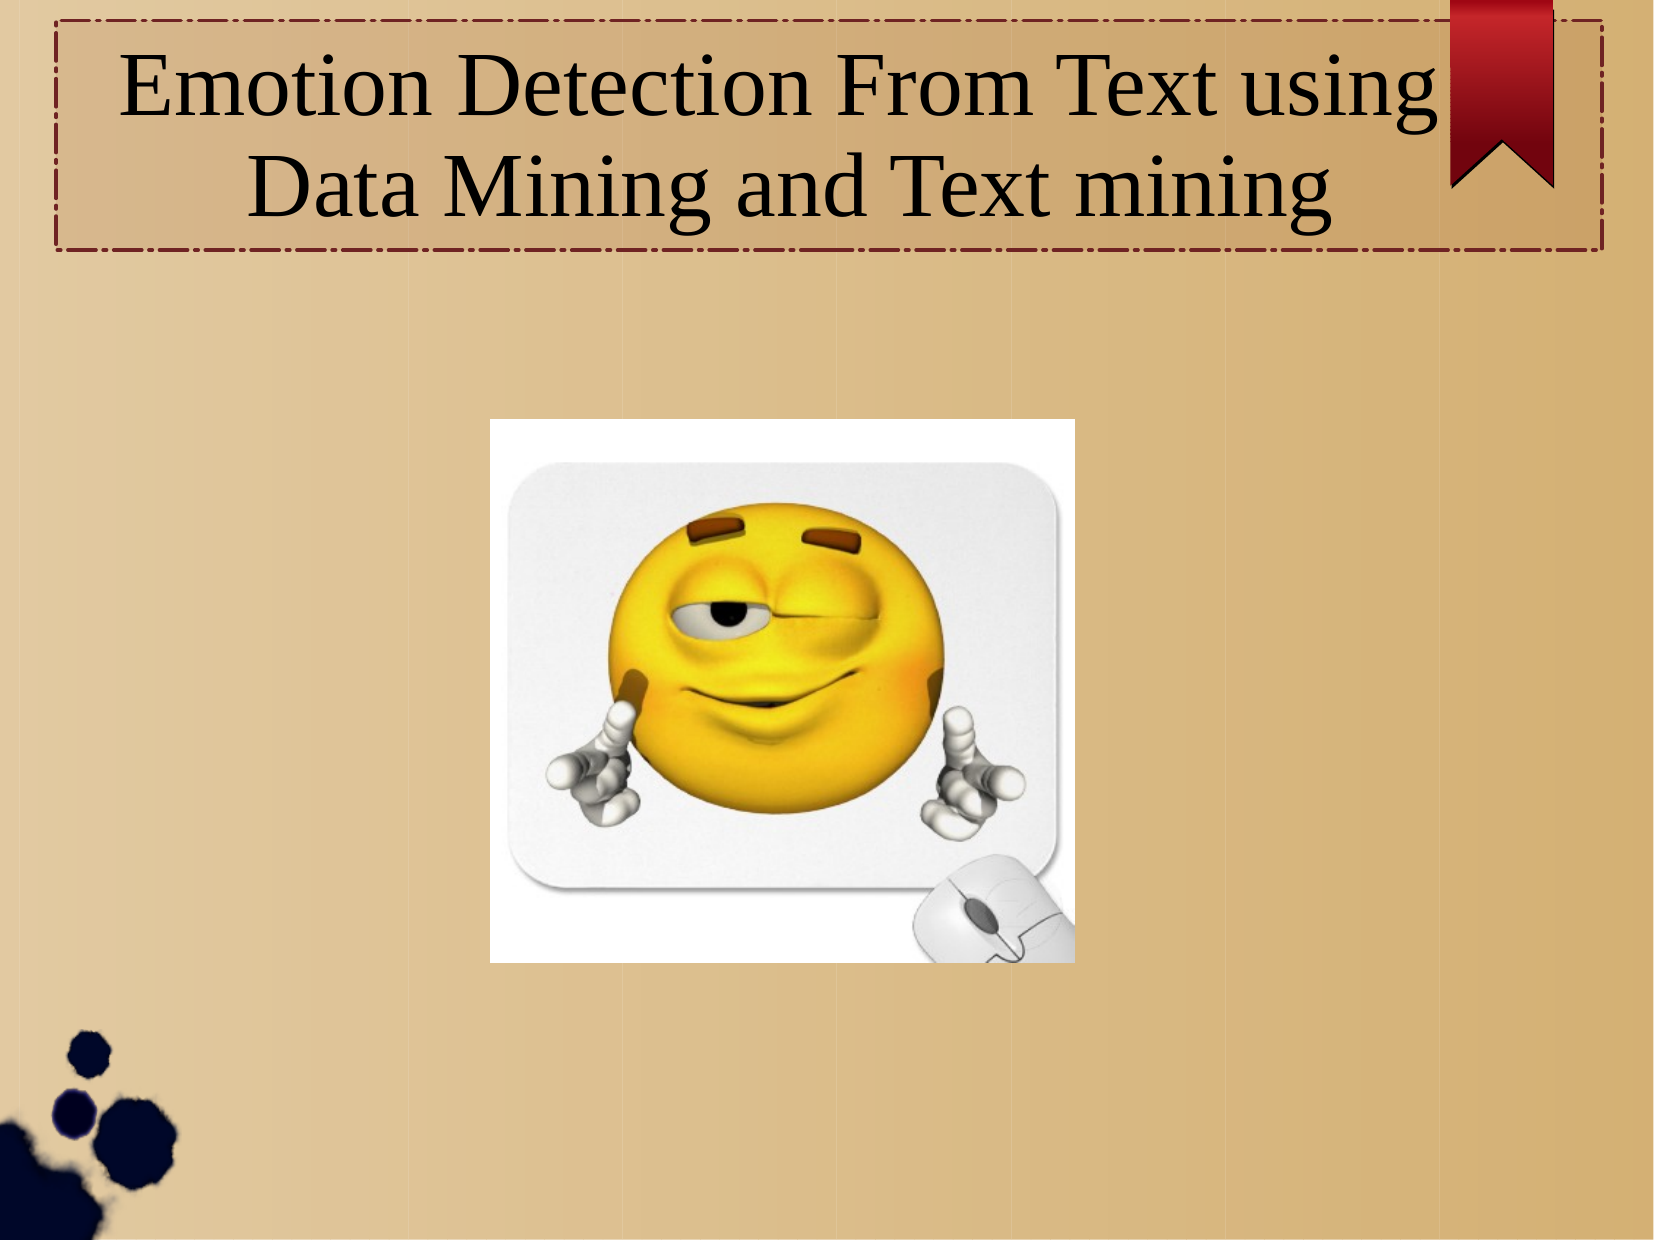

# Emotion Detection From Text using Data Mining and Text mining